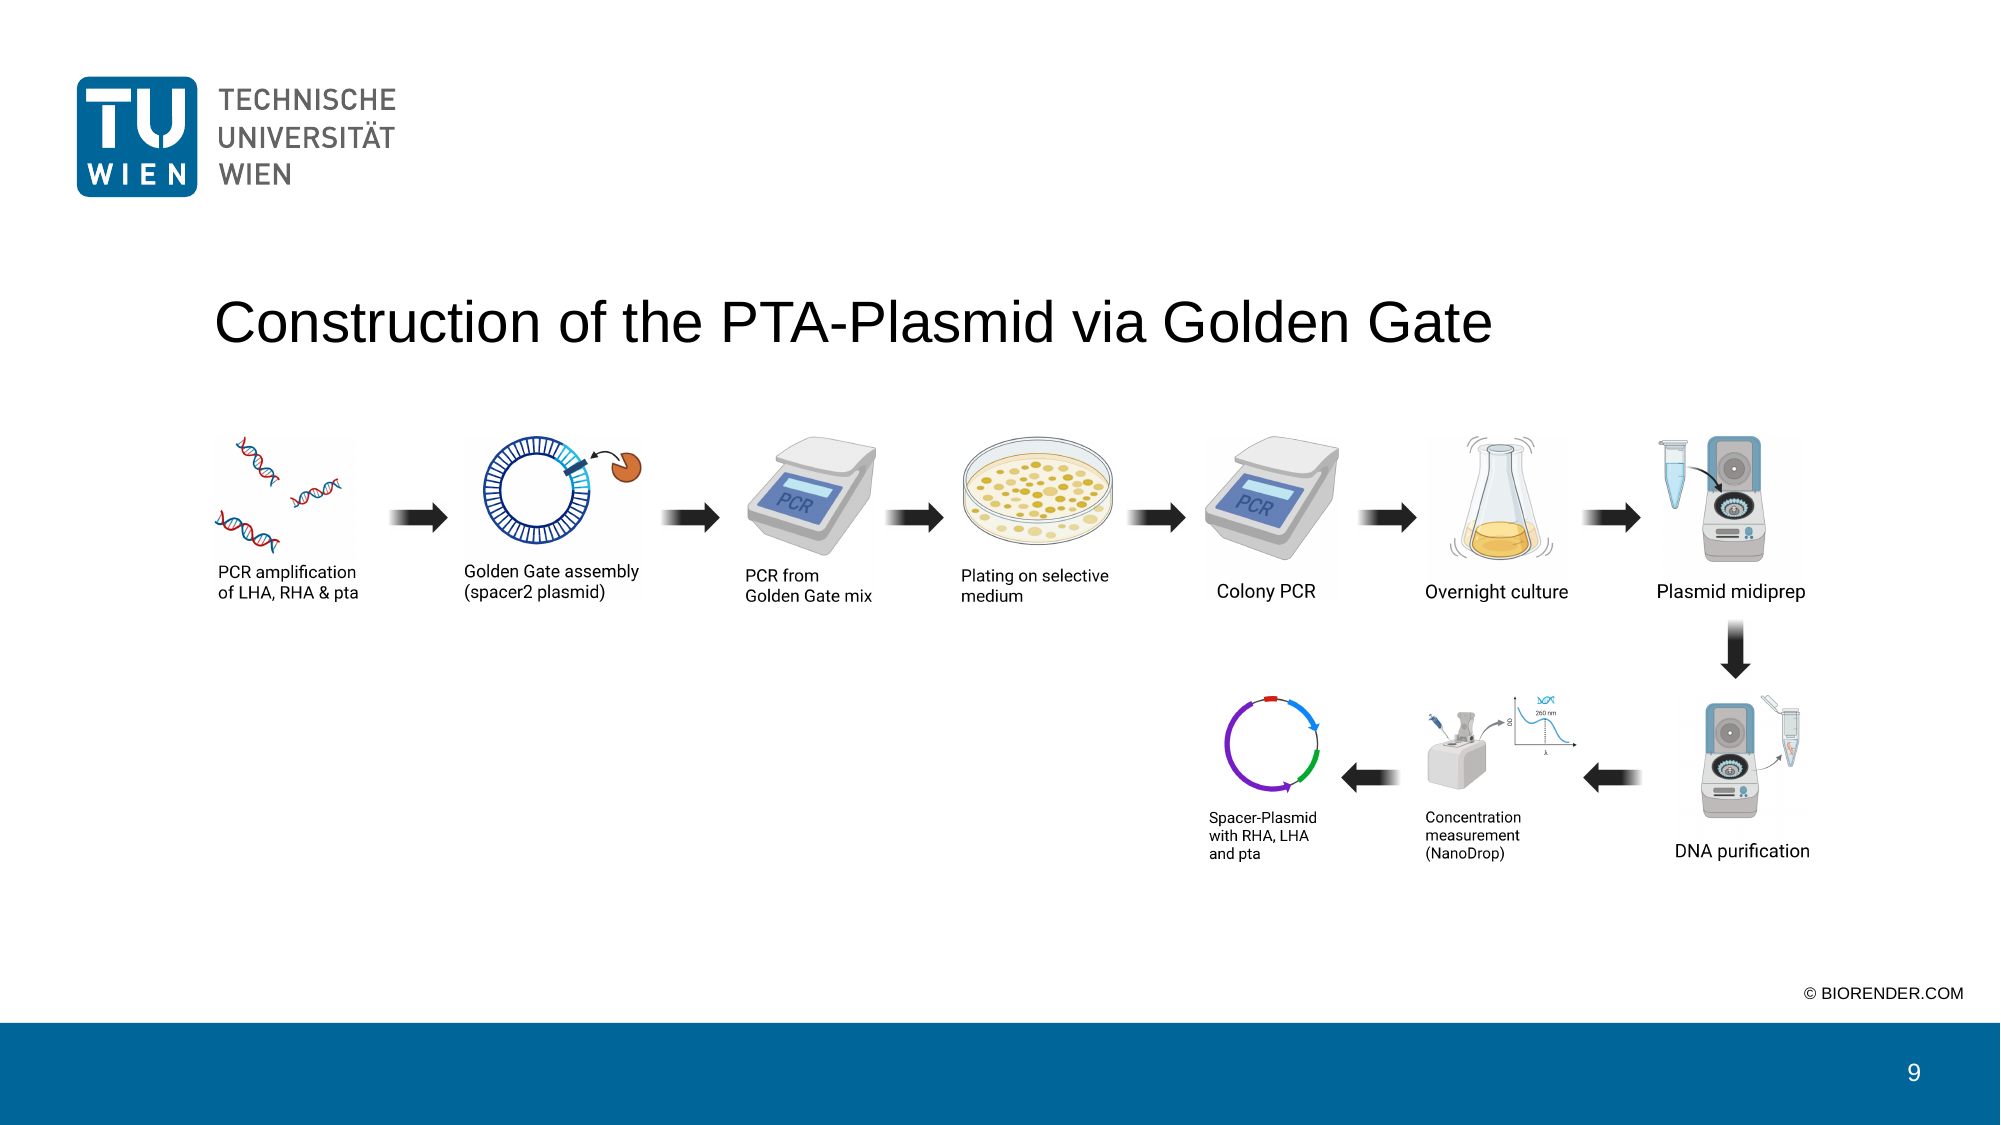

# Construction of the PTA-Plasmid via Golden Gate
© Biorender.com
9